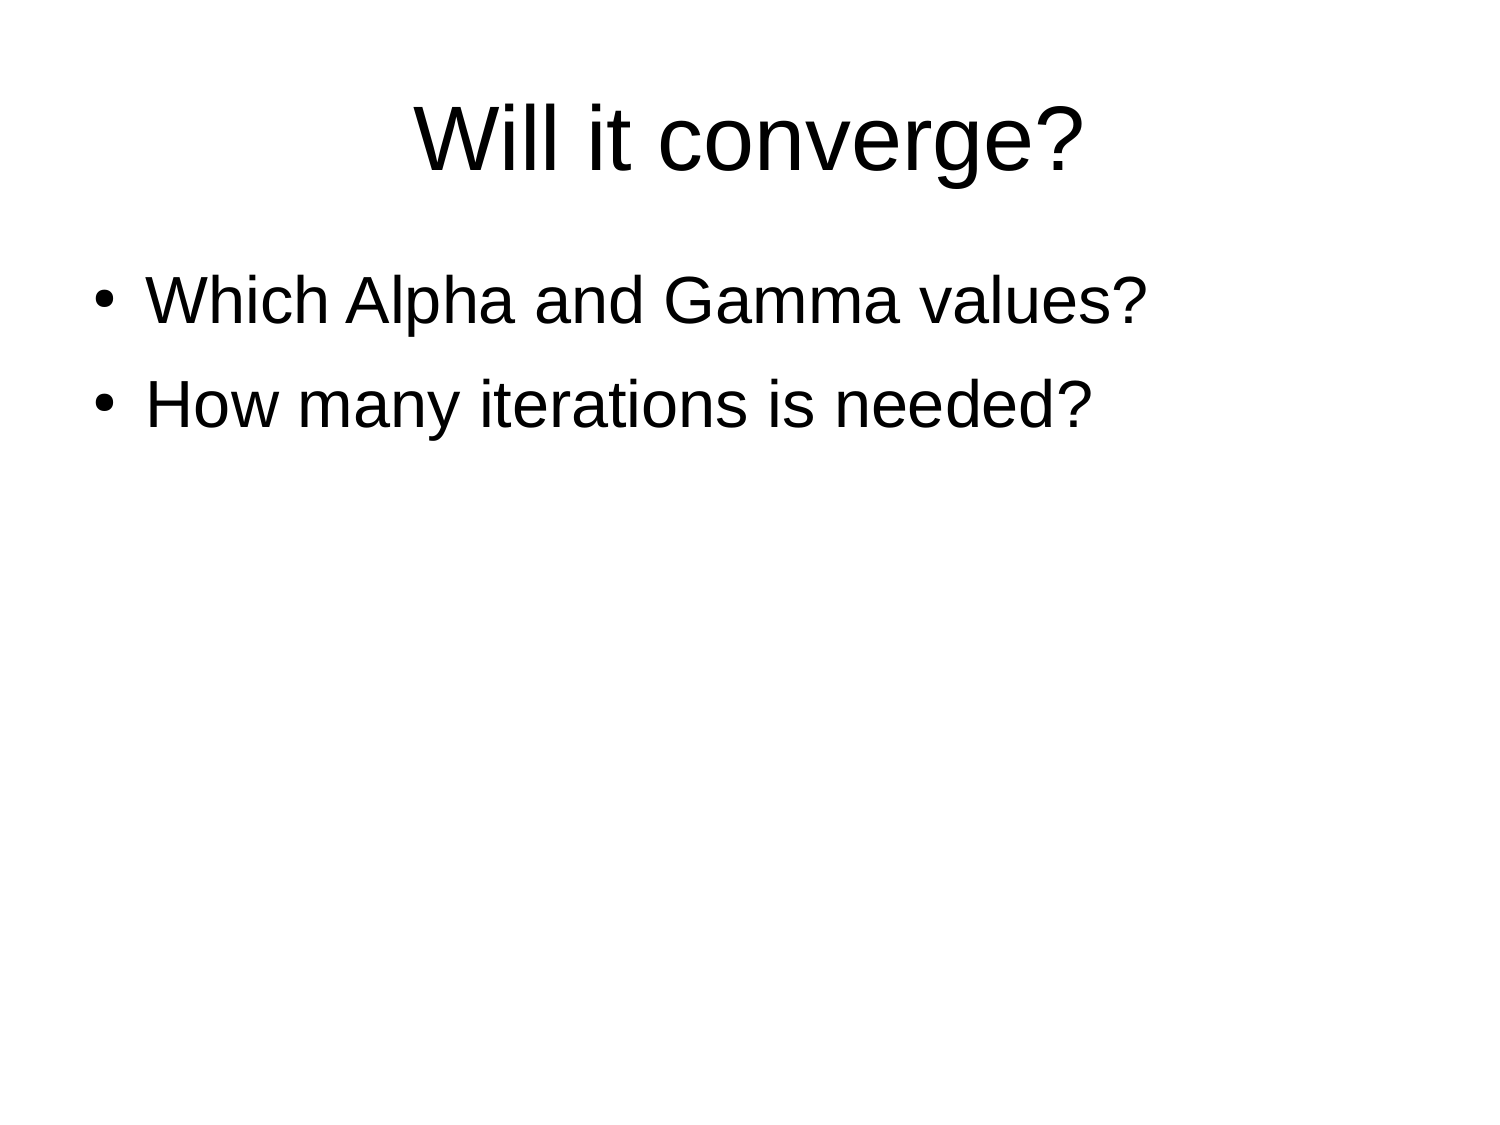

# Will it converge?
Which Alpha and Gamma values?
How many iterations is needed?